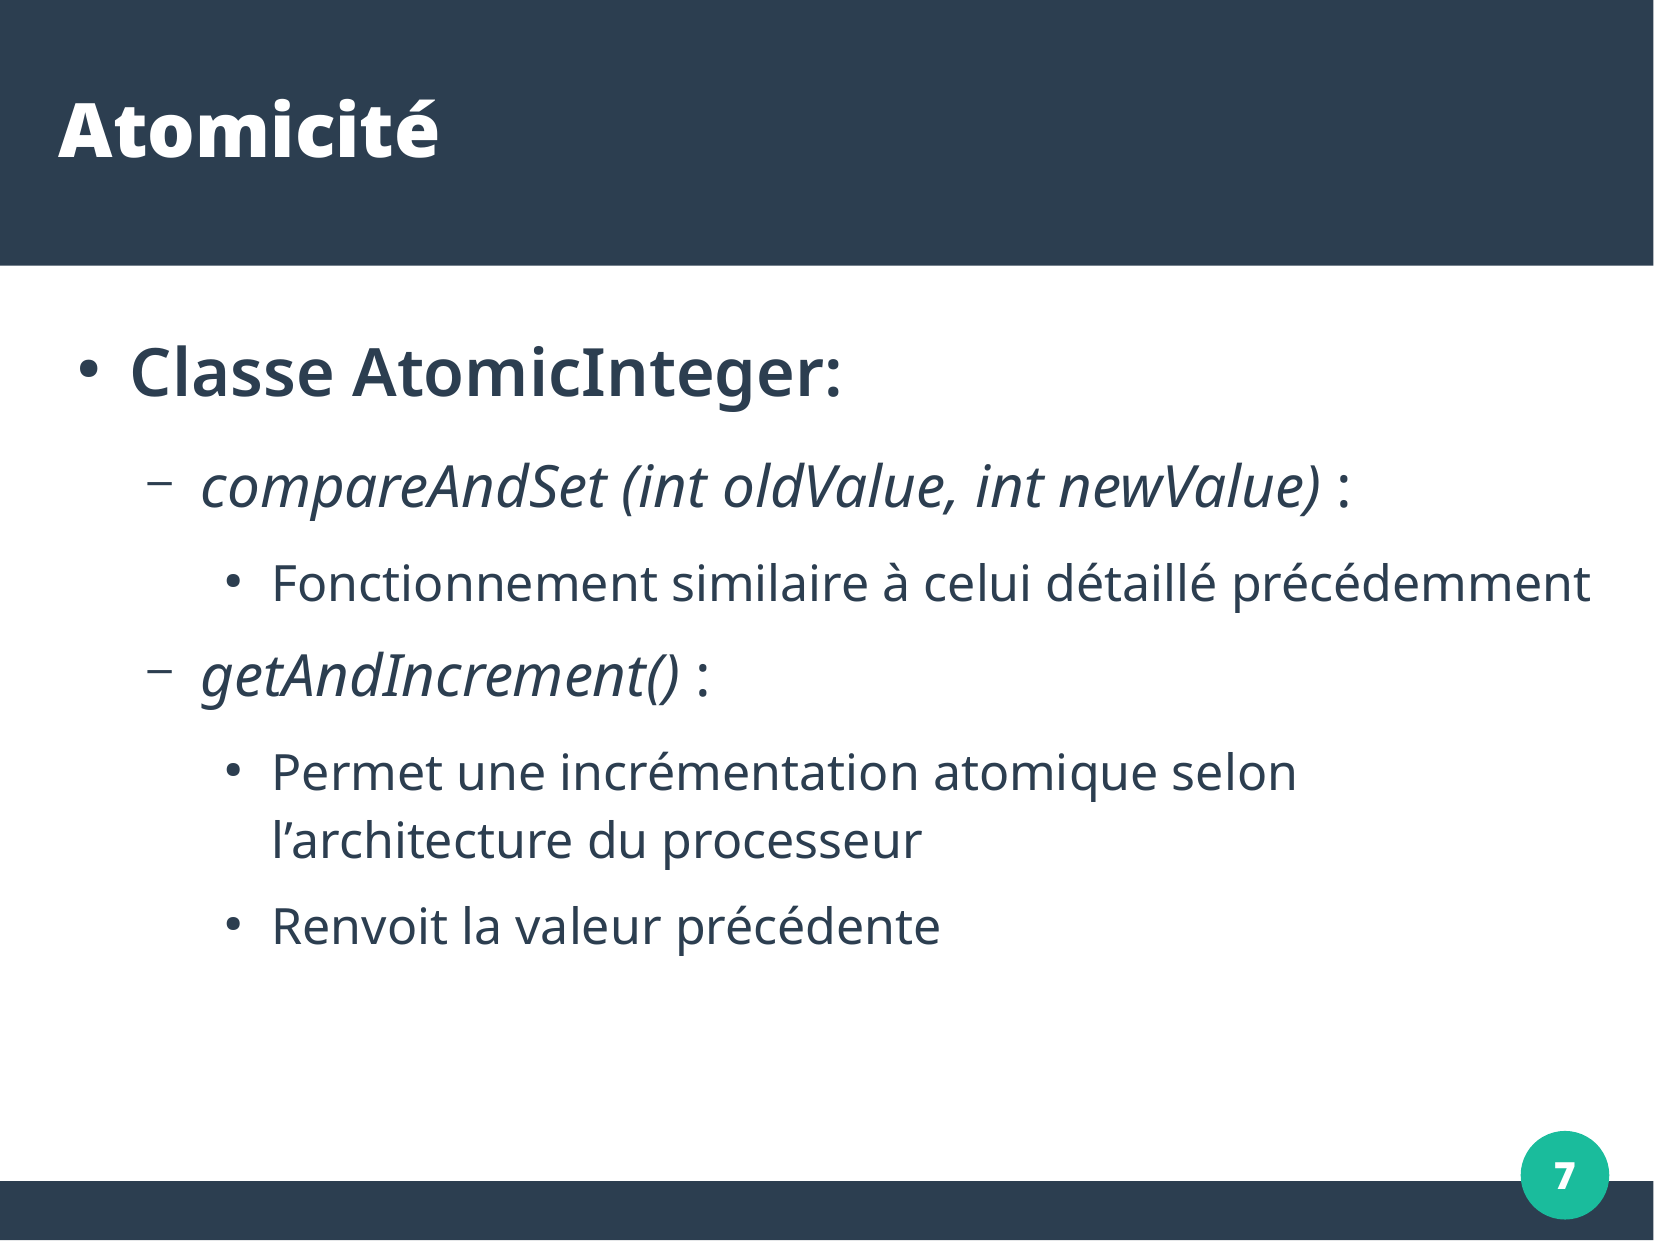

# Atomicité
Classe AtomicInteger:
compareAndSet (int oldValue, int newValue) :
Fonctionnement similaire à celui détaillé précédemment
getAndIncrement() :
Permet une incrémentation atomique selon l’architecture du processeur
Renvoit la valeur précédente
7